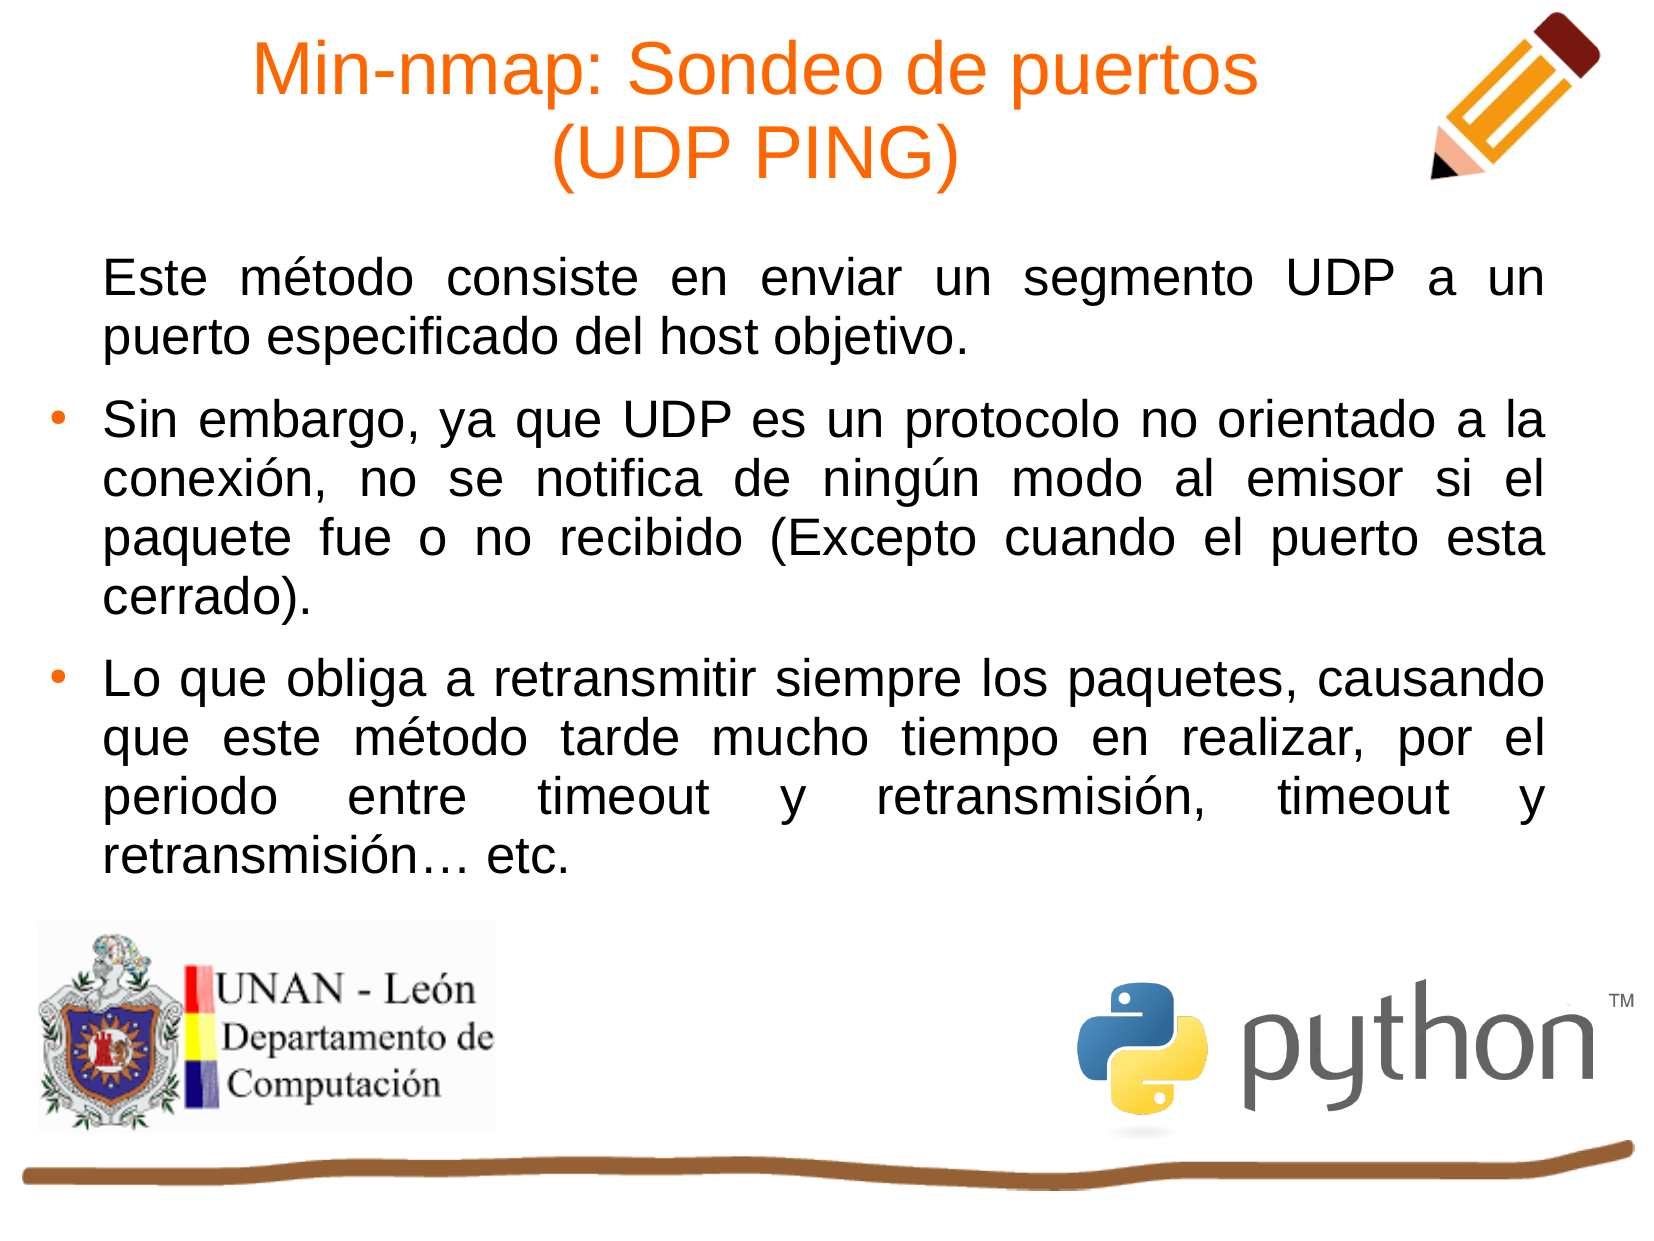

# Min-nmap: Sondeo de puertos (UDP PING)
Este método consiste en enviar un segmento UDP a un puerto especificado del host objetivo.
Sin embargo, ya que UDP es un protocolo no orientado a la conexión, no se notifica de ningún modo al emisor si el paquete fue o no recibido (Excepto cuando el puerto esta cerrado).
Lo que obliga a retransmitir siempre los paquetes, causando que este método tarde mucho tiempo en realizar, por el periodo entre timeout y retransmisión, timeout y retransmisión… etc.